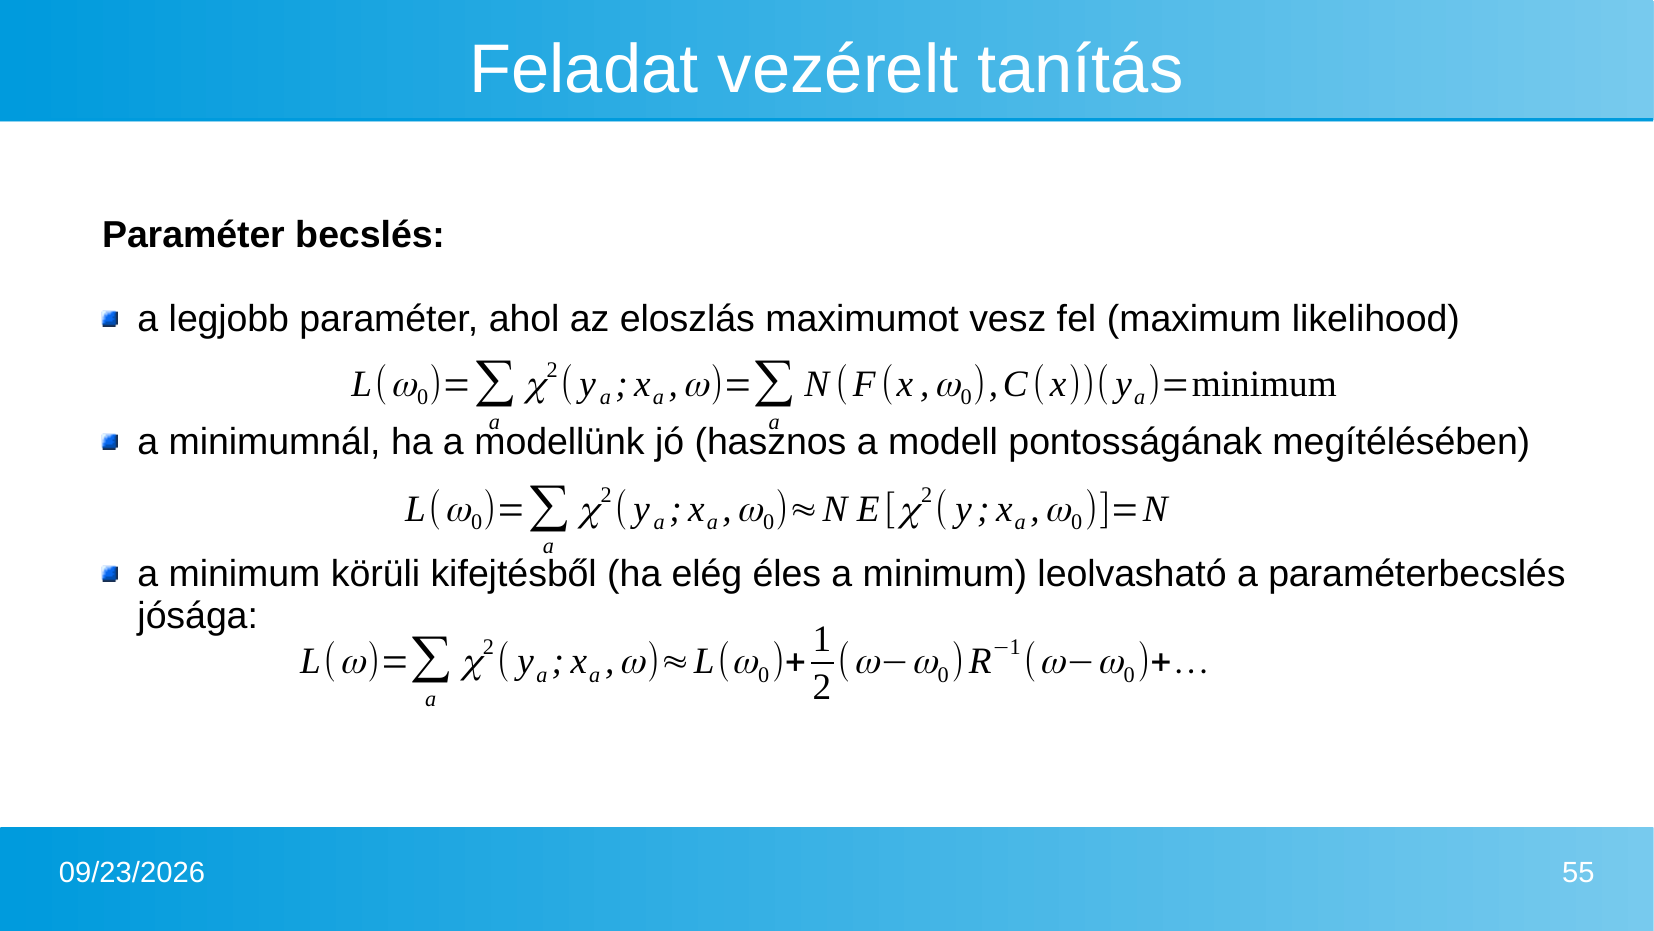

# Feladat vezérelt tanítás
Paraméter becslés:
a legjobb paraméter, ahol az eloszlás maximumot vesz fel (maximum likelihood)
a minimumnál, ha a modellünk jó (hasznos a modell pontosságának megítélésében)
a minimum körüli kifejtésből (ha elég éles a minimum) leolvasható a paraméterbecslés jósága:
55